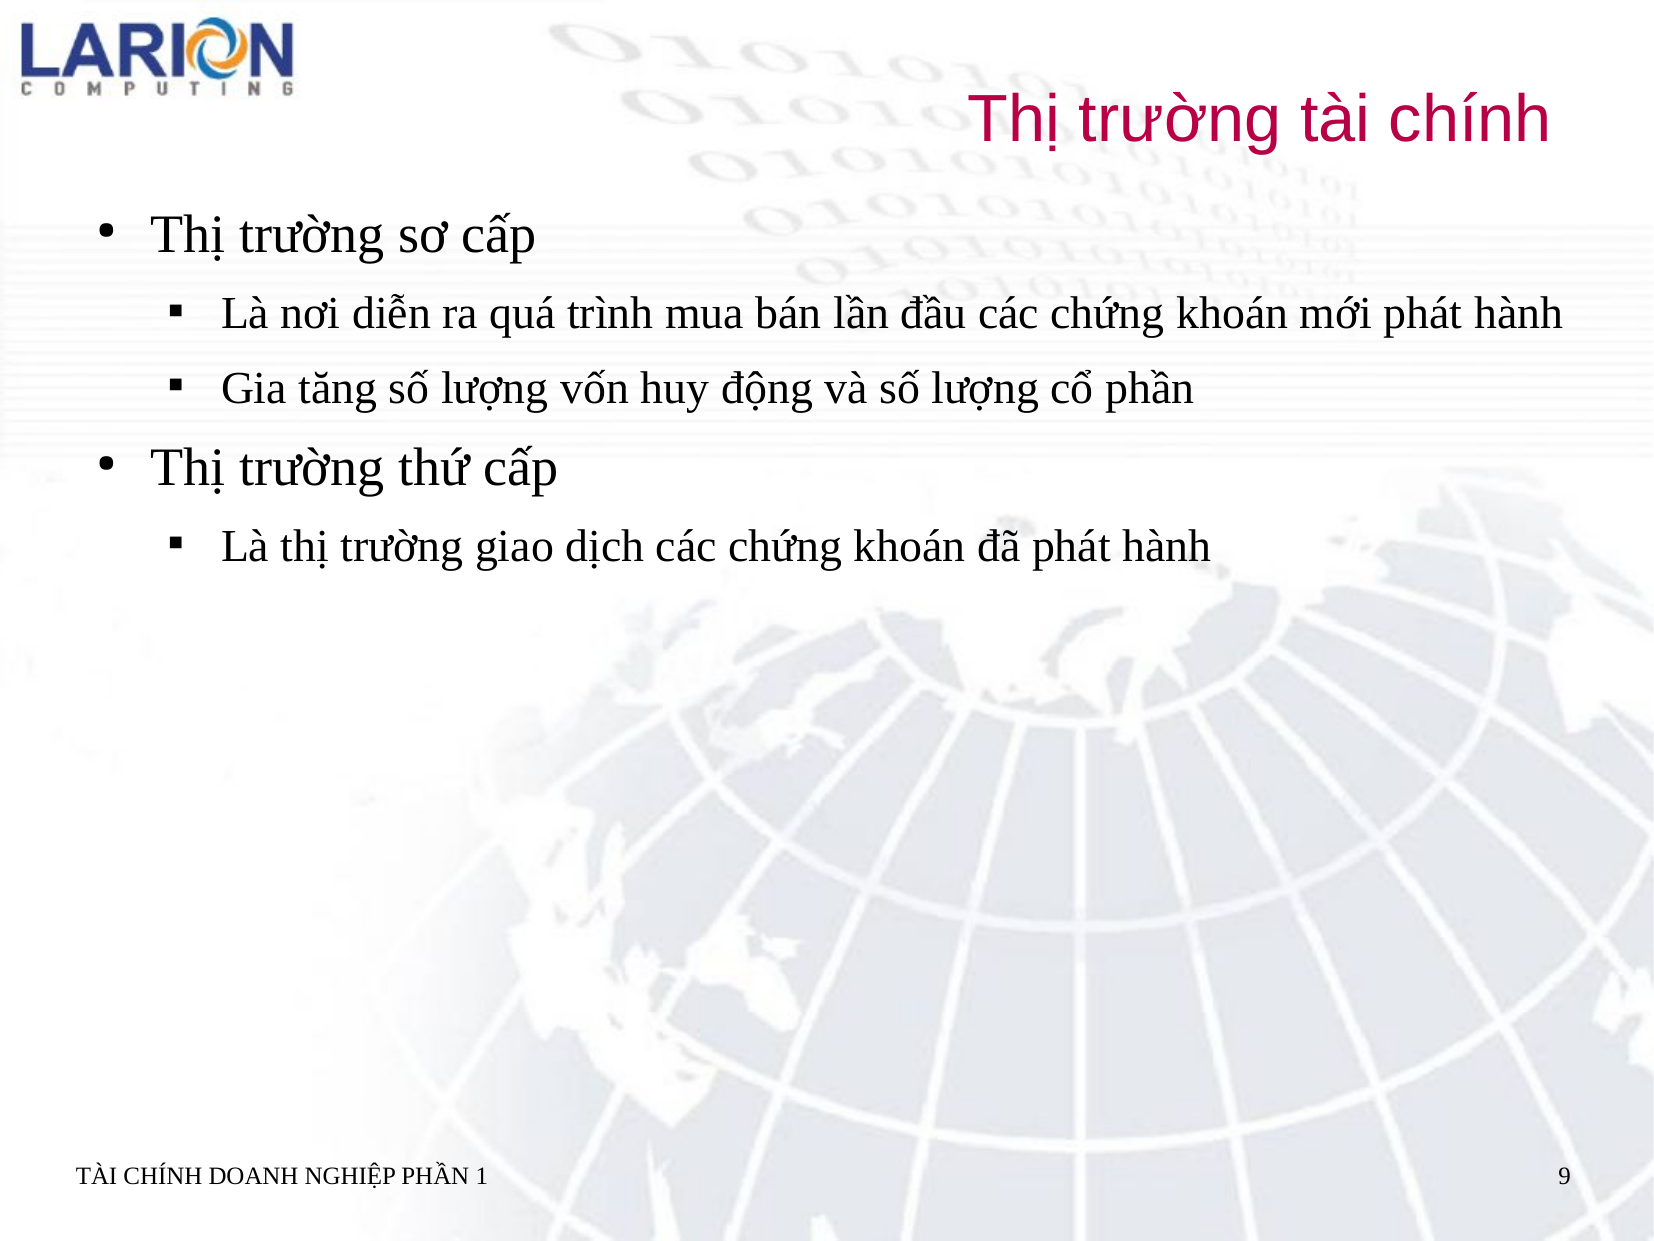

# Thị trường tài chính
Thị trường sơ cấp
Là nơi diễn ra quá trình mua bán lần đầu các chứng khoán mới phát hành
Gia tăng số lượng vốn huy động và số lượng cổ phần
Thị trường thứ cấp
Là thị trường giao dịch các chứng khoán đã phát hành
TÀI CHÍNH DOANH NGHIỆP PHẦN 1
9